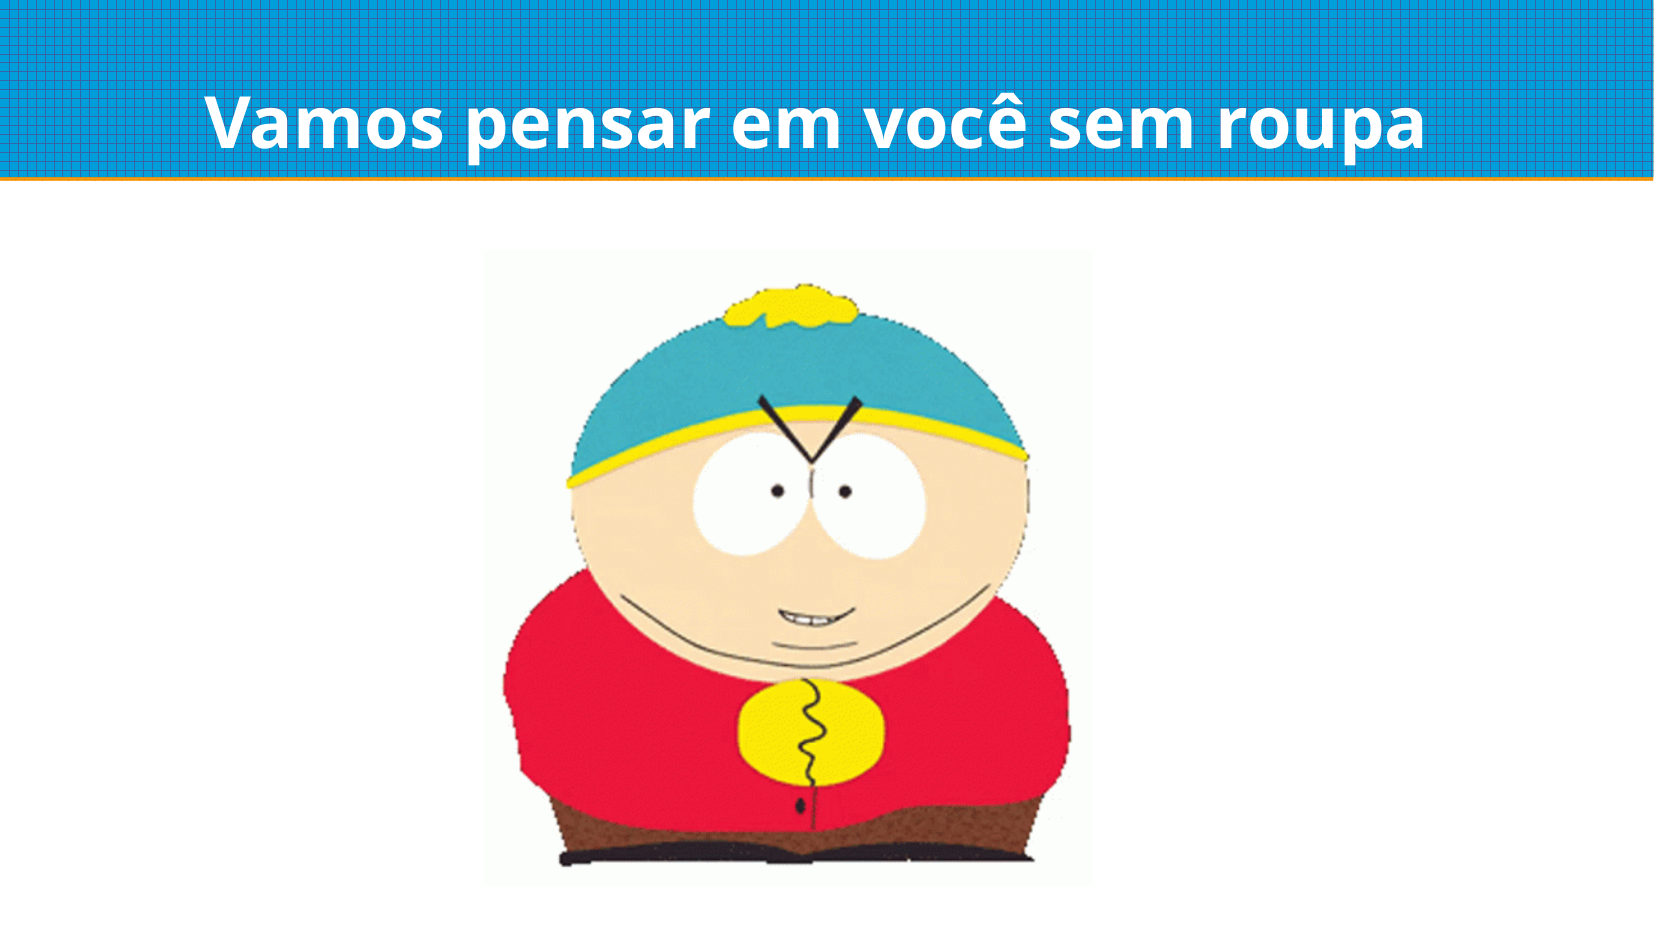

# Vamos pensar em você sem roupa